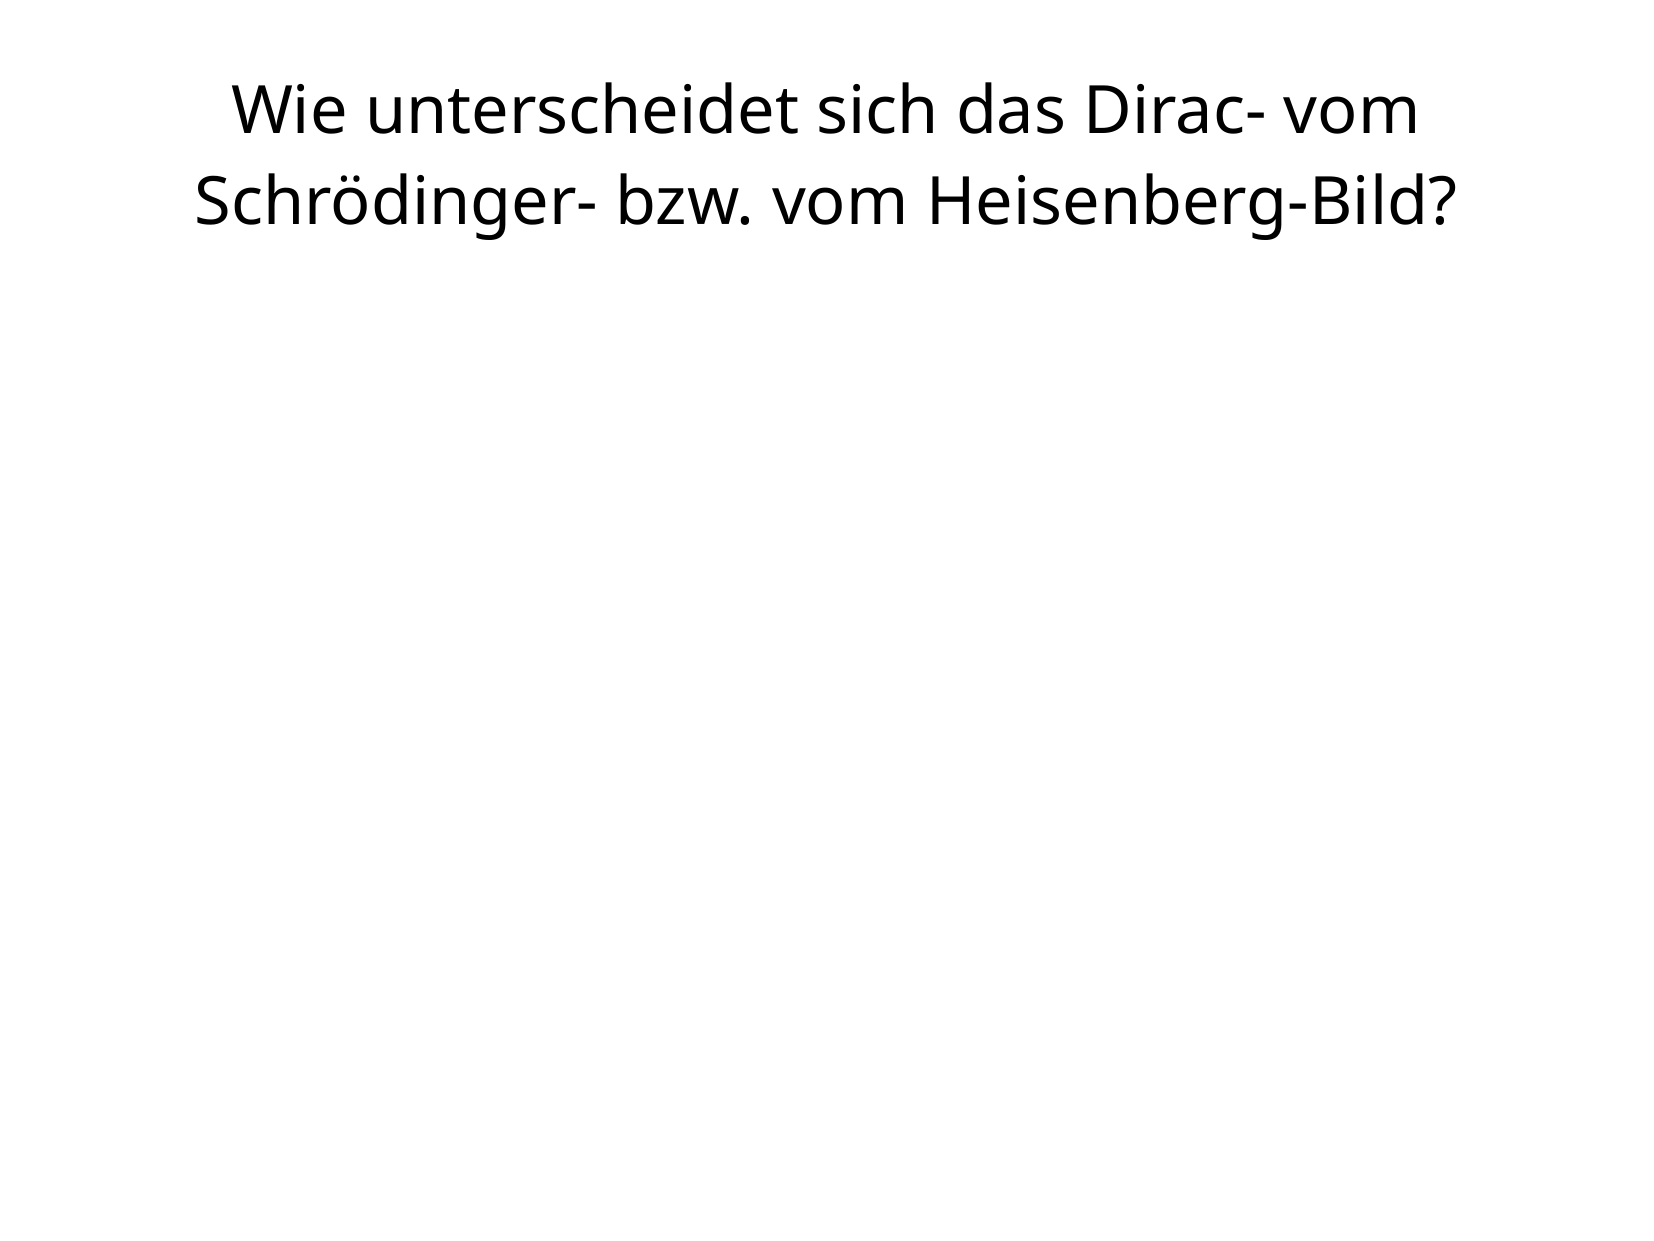

# Wie unterscheidet sich das Dirac- vom Schrödinger- bzw. vom Heisenberg-Bild?